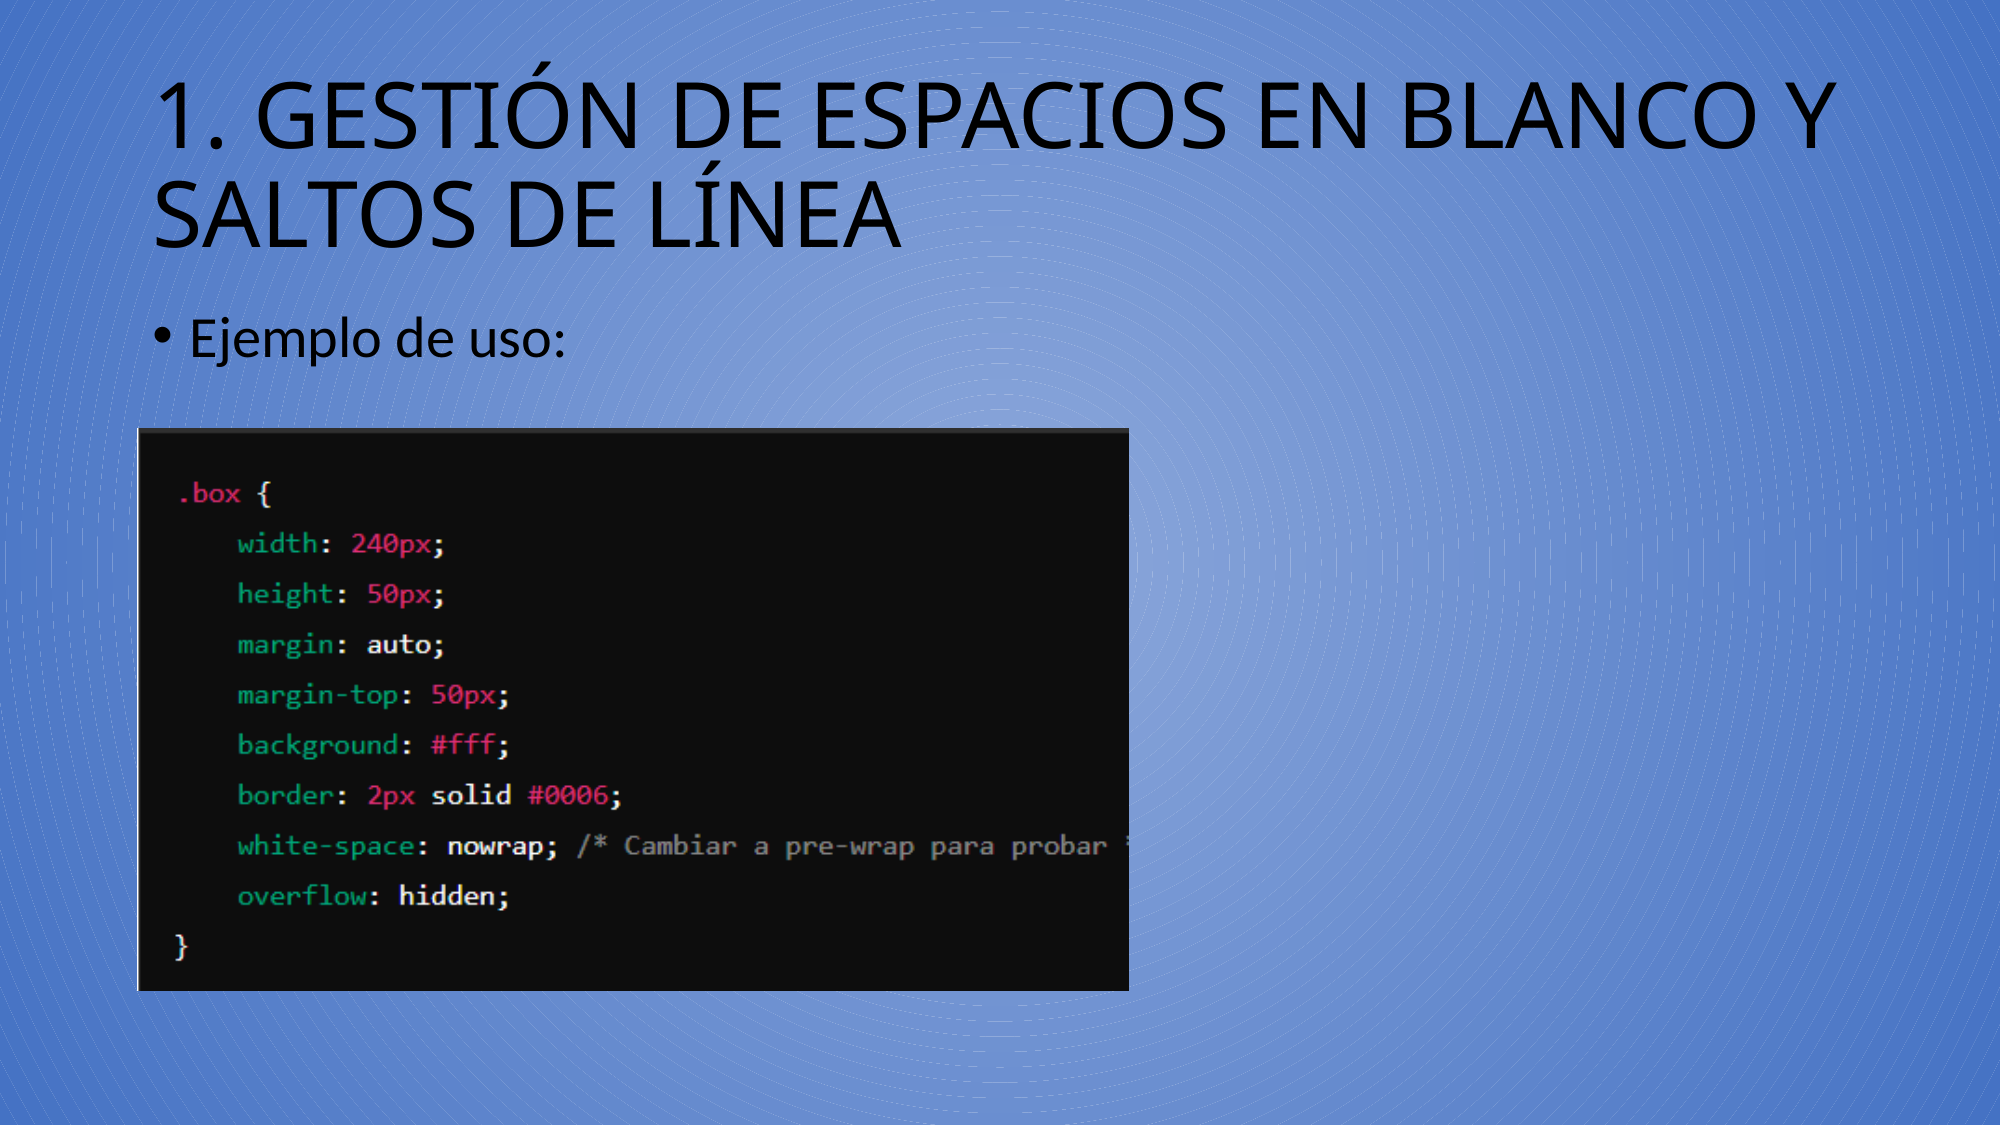

# 1. GESTIÓN DE ESPACIOS EN BLANCO Y SALTOS DE LÍNEA
Ejemplo de uso: